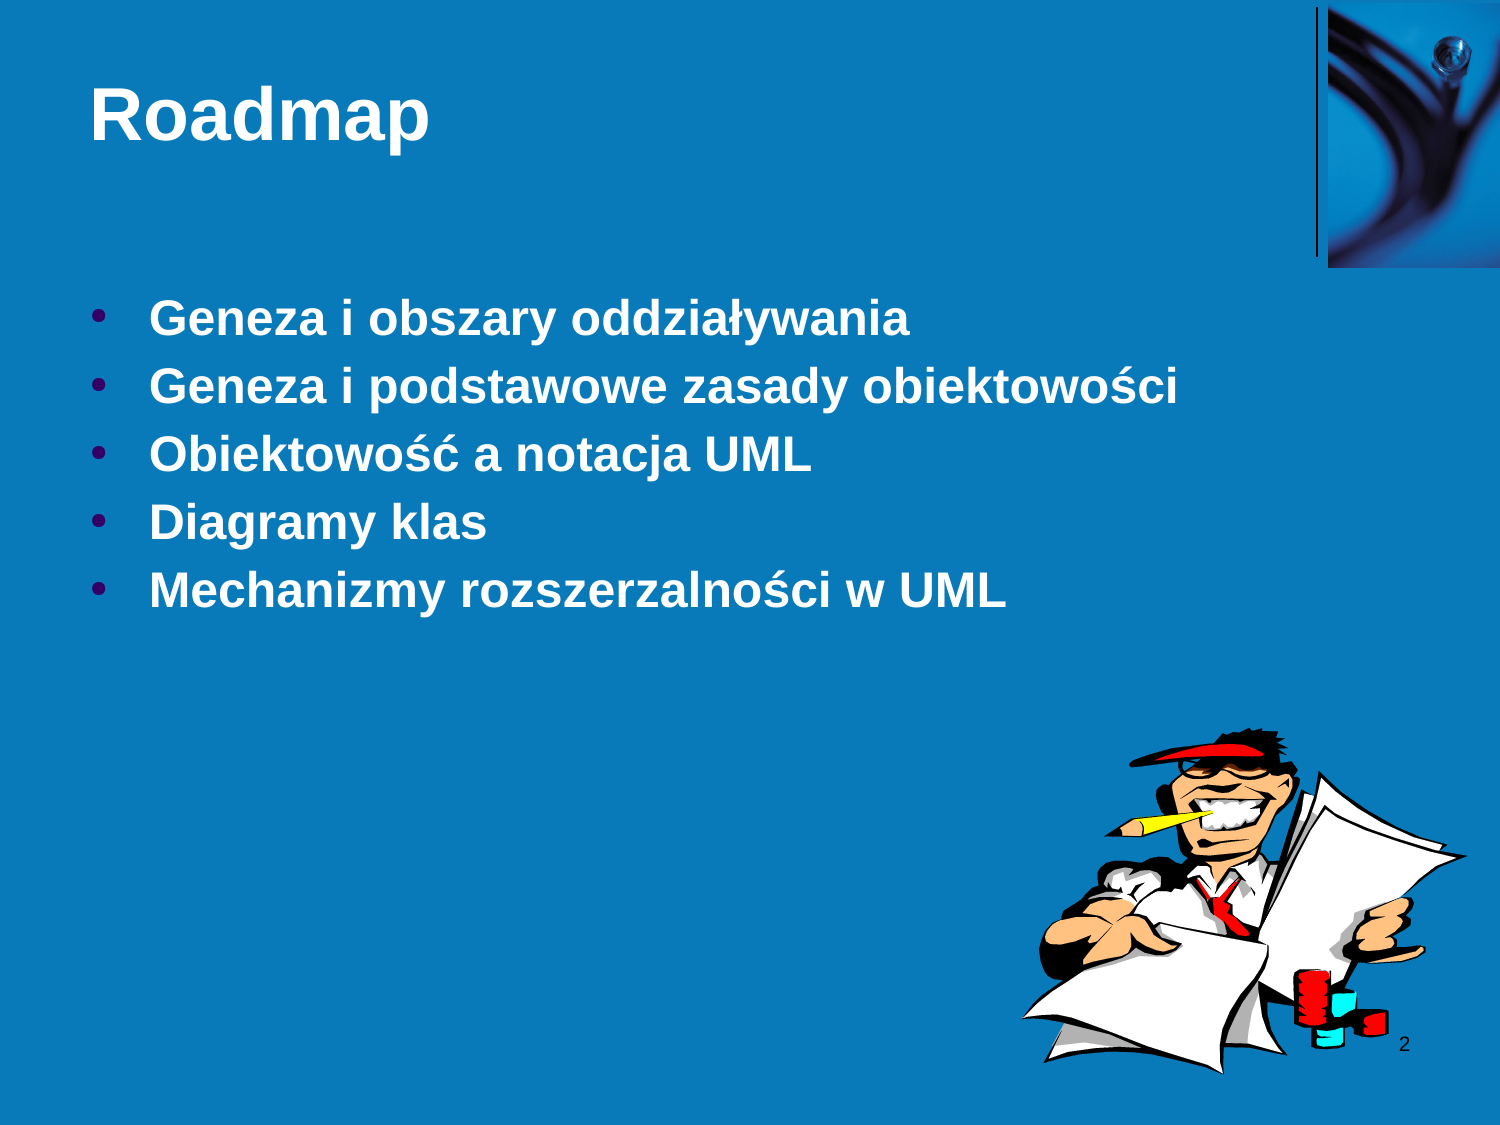

# Roadmap
Geneza i obszary oddziaływania
Geneza i podstawowe zasady obiektowości
Obiektowość a notacja UML
Diagramy klas
Mechanizmy rozszerzalności w UML
2